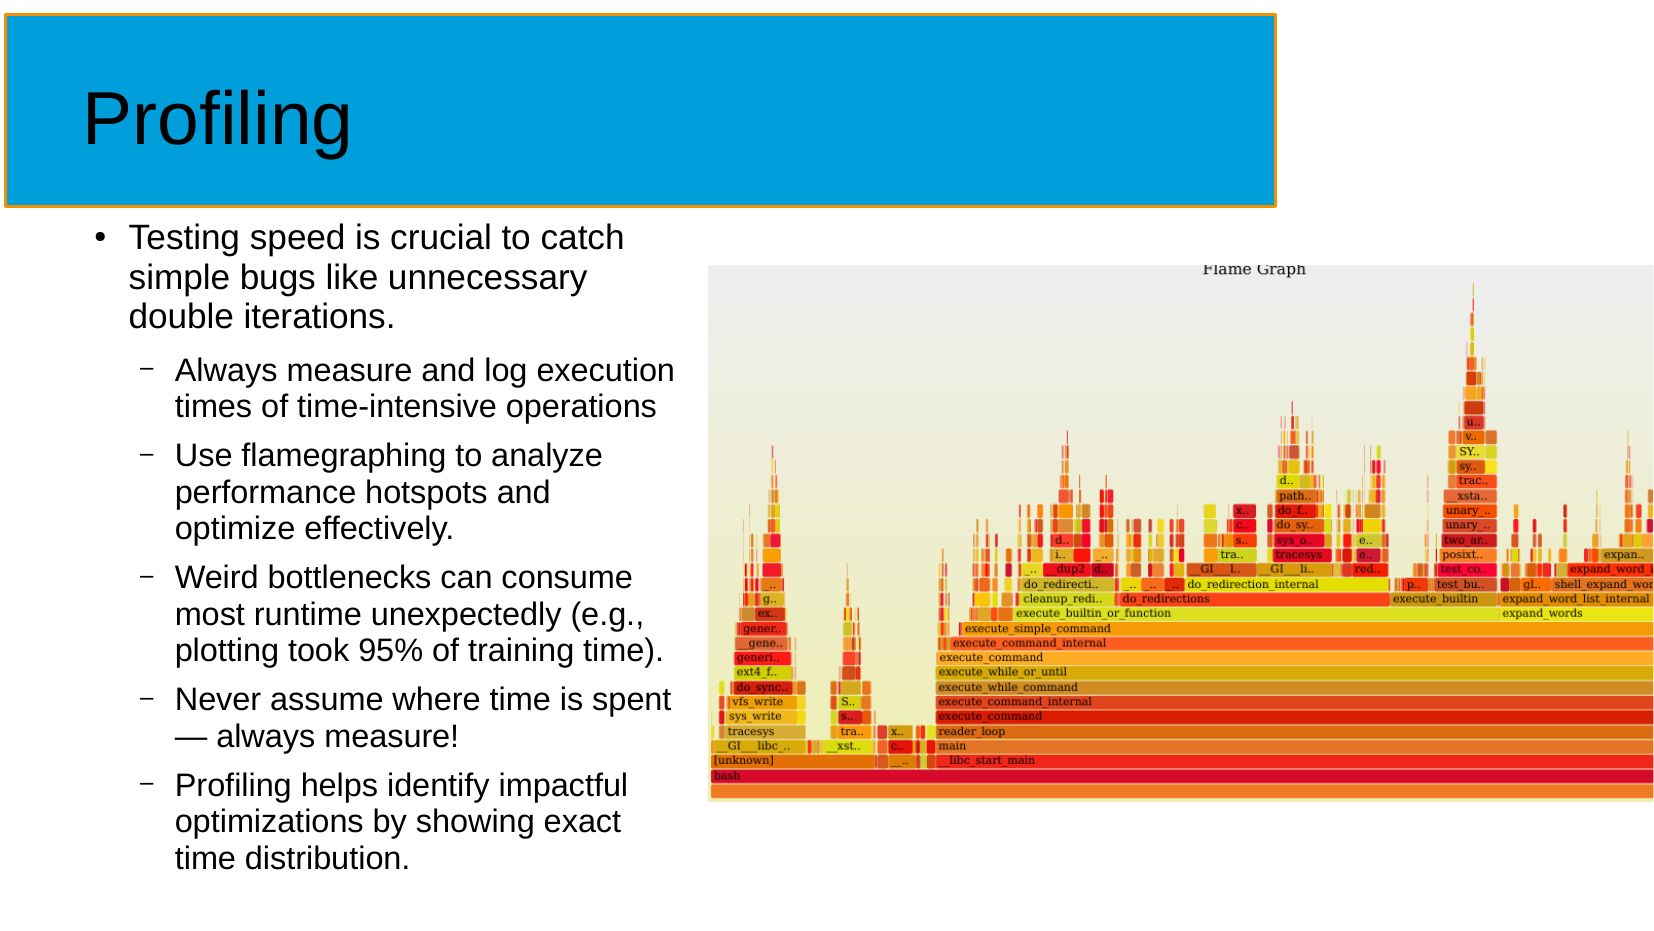

# Profiling
Testing speed is crucial to catch simple bugs like unnecessary double iterations.
Always measure and log execution times of time-intensive operations
Use flamegraphing to analyze performance hotspots and optimize effectively.
Weird bottlenecks can consume most runtime unexpectedly (e.g., plotting took 95% of training time).
Never assume where time is spent — always measure!
Profiling helps identify impactful optimizations by showing exact time distribution.